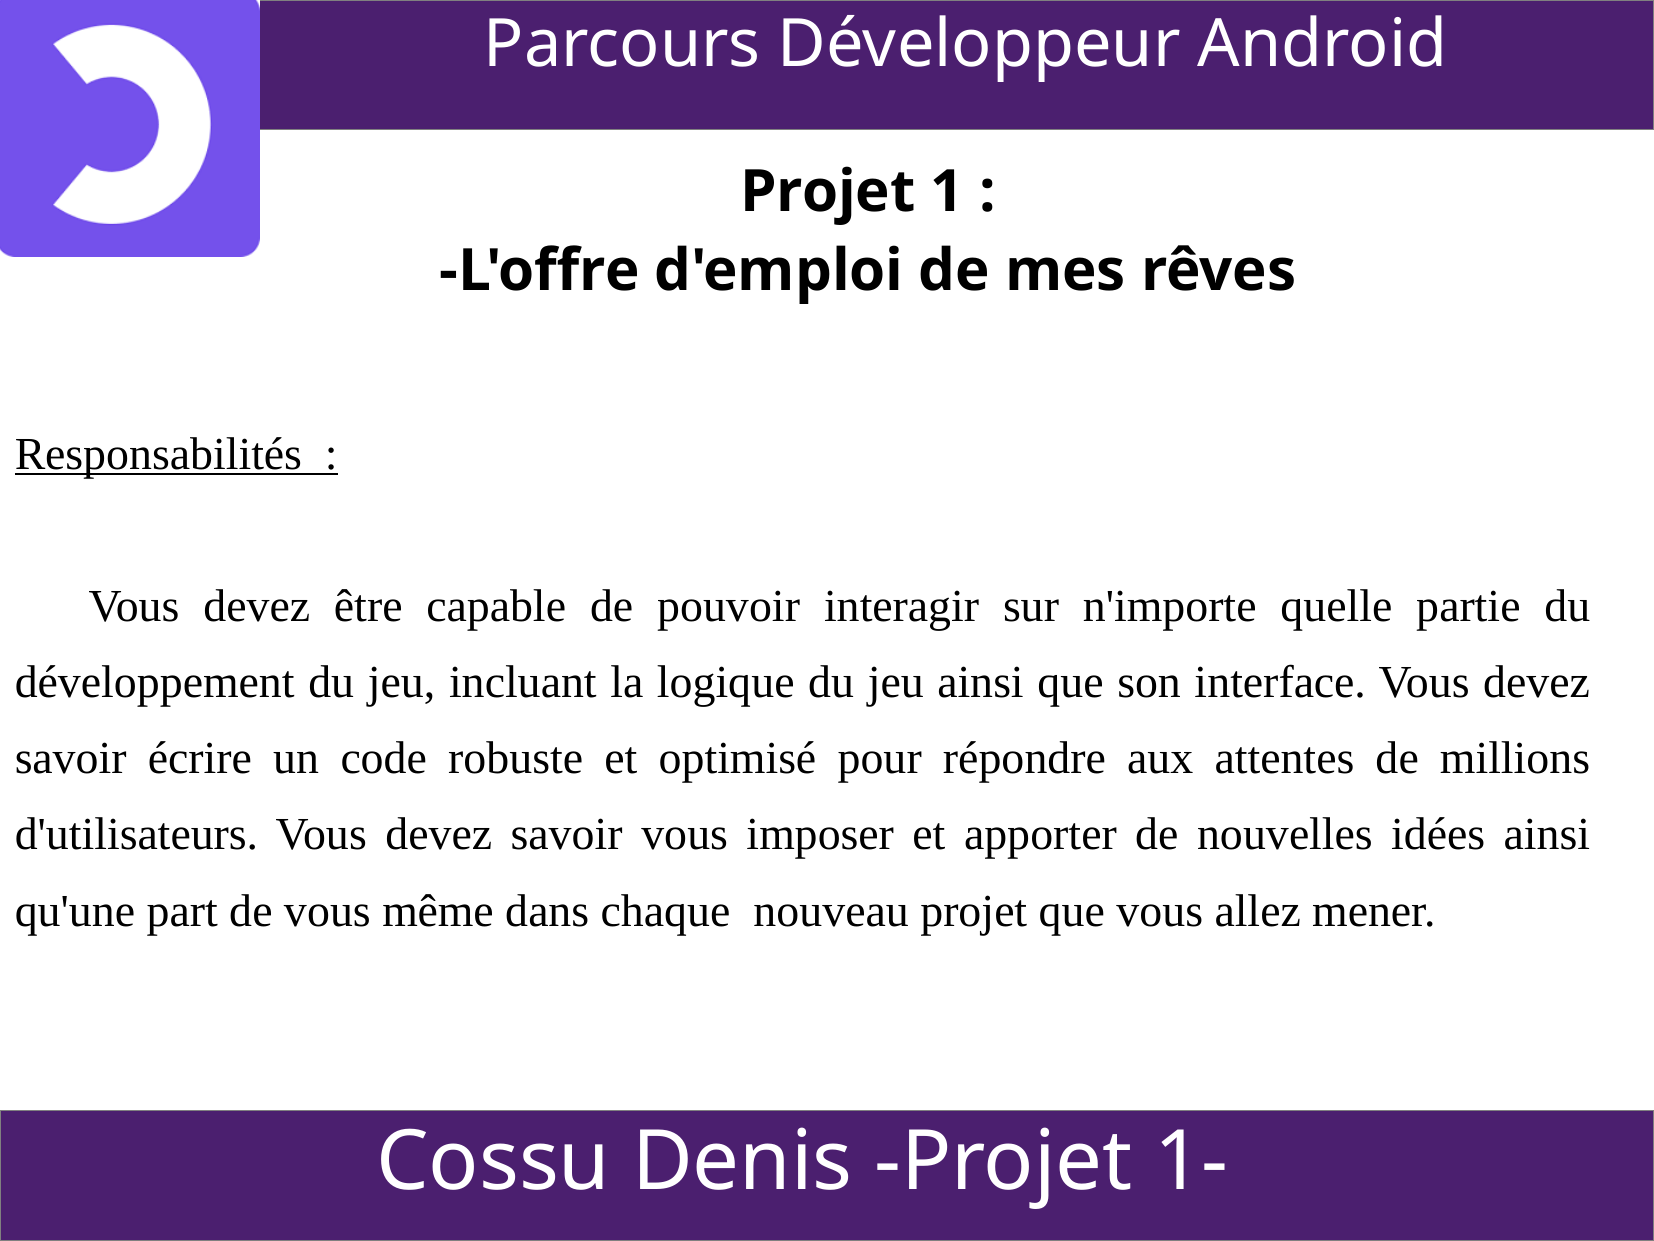

Projet 1 :
-L'offre d'emploi de mes rêves
Responsabilités  :
	Vous devez être capable de pouvoir interagir sur n'importe quelle partie du développement du jeu, incluant la logique du jeu ainsi que son interface. Vous devez savoir écrire un code robuste et optimisé pour répondre aux attentes de millions d'utilisateurs. Vous devez savoir vous imposer et apporter de nouvelles idées ainsi qu'une part de vous même dans chaque nouveau projet que vous allez mener.